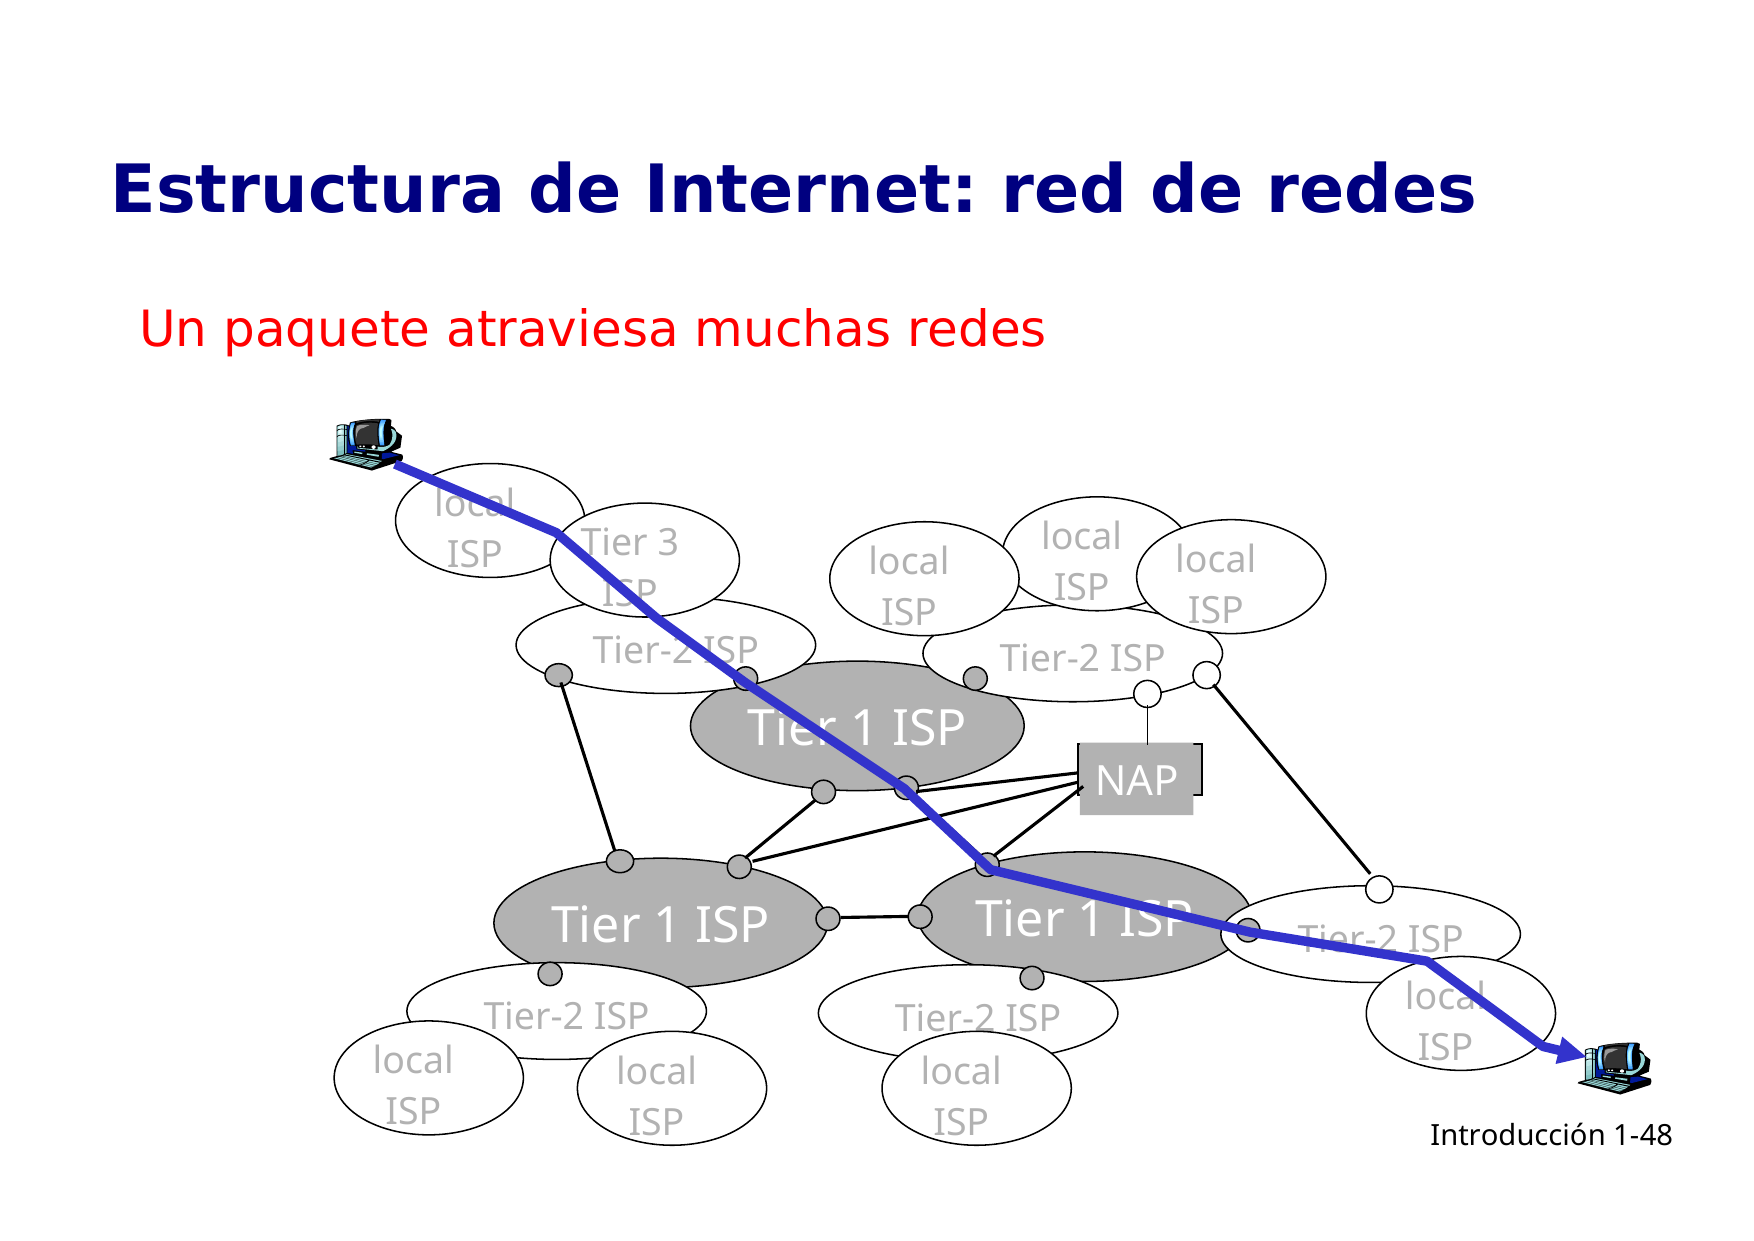

# Estructura de Internet: red de redes
Un paquete atraviesa muchas redes
local
ISP
local
ISP
Tier 3
ISP
local
ISP
local
ISP
Tier-2 ISP
Tier-2 ISP
Tier-2 ISP
Tier-2 ISP
Tier-2 ISP
Tier 1 ISP
NAP
Tier 1 ISP
Tier 1 ISP
local
ISP
local
ISP
local
ISP
local
ISP